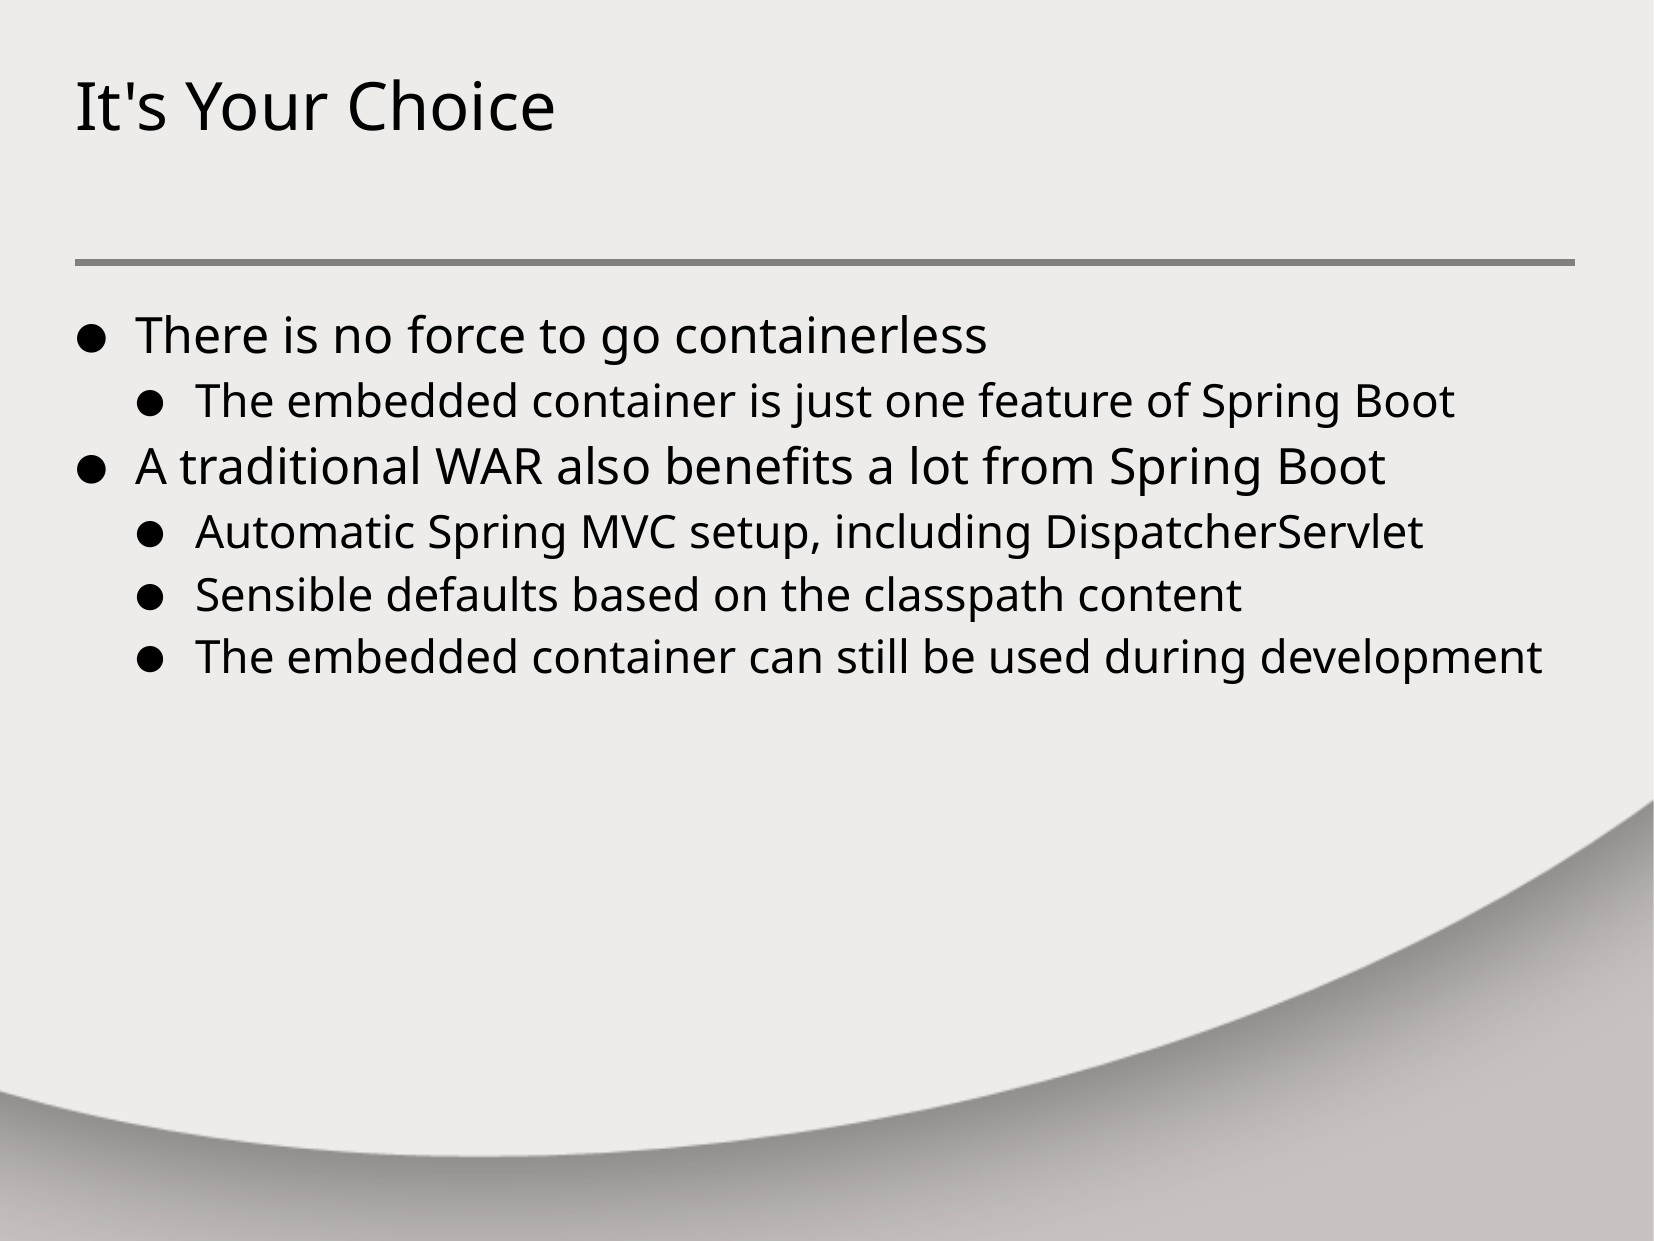

# It's Your Choice
There is no force to go containerless
The embedded container is just one feature of Spring Boot
A traditional WAR also benefits a lot from Spring Boot
Automatic Spring MVC setup, including DispatcherServlet
Sensible defaults based on the classpath content
The embedded container can still be used during development